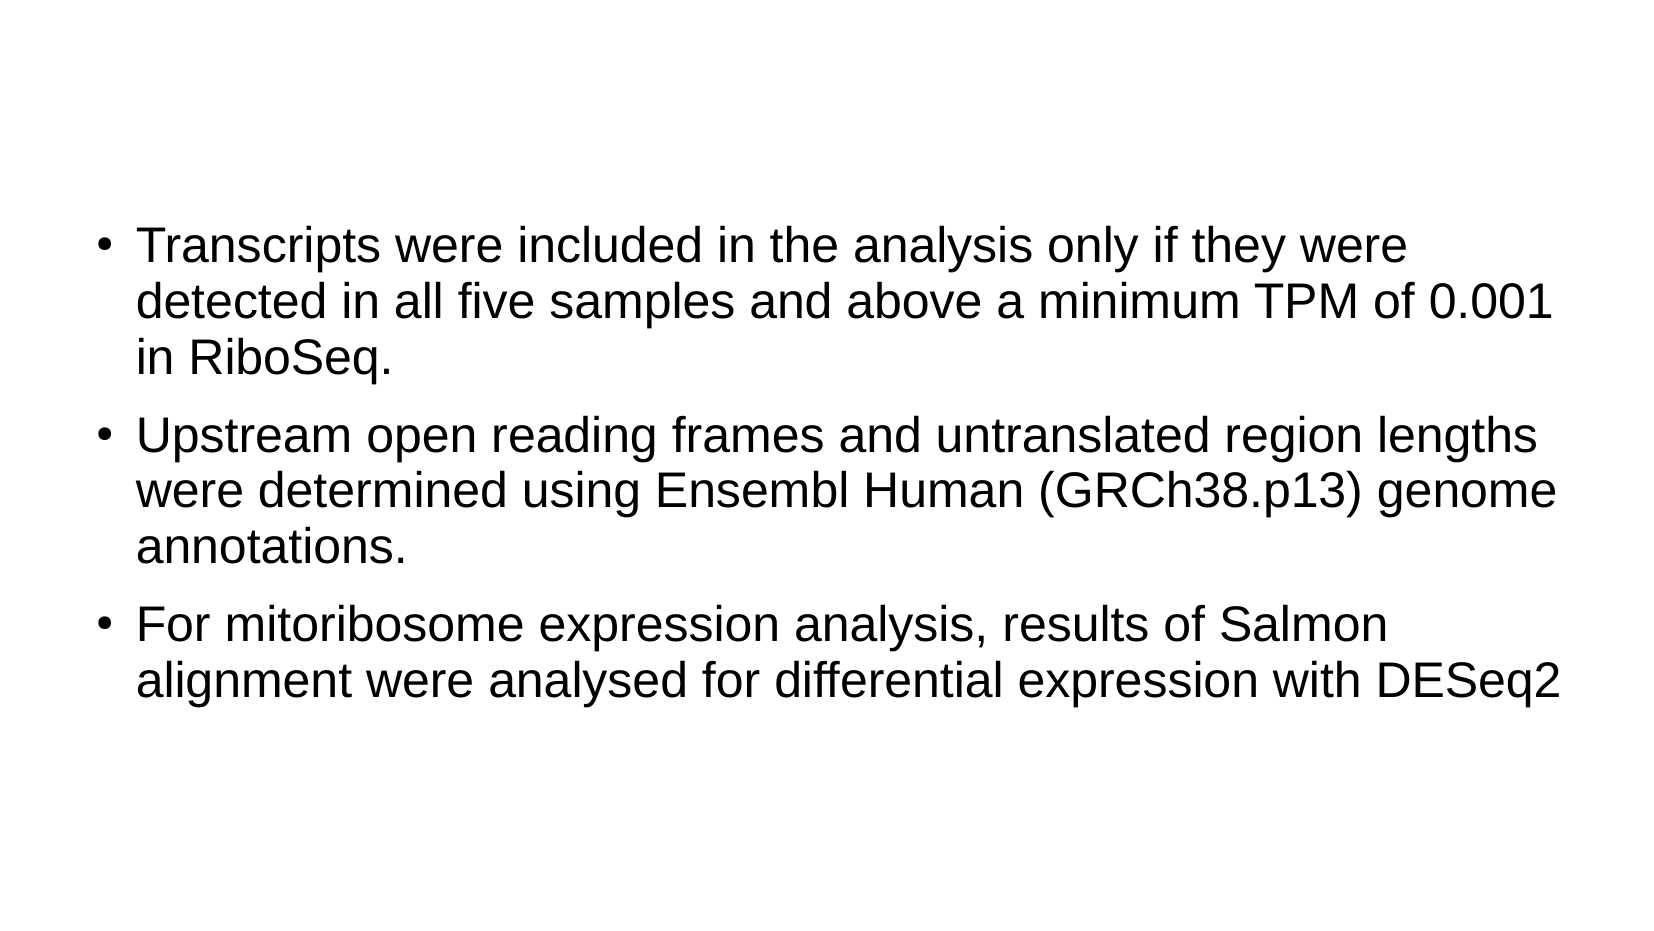

#
Transcripts were included in the analysis only if they were detected in all five samples and above a minimum TPM of 0.001 in RiboSeq.
Upstream open reading frames and untranslated region lengths were determined using Ensembl Human (GRCh38.p13) genome annotations.
For mitoribosome expression analysis, results of Salmon alignment were analysed for differential expression with DESeq2